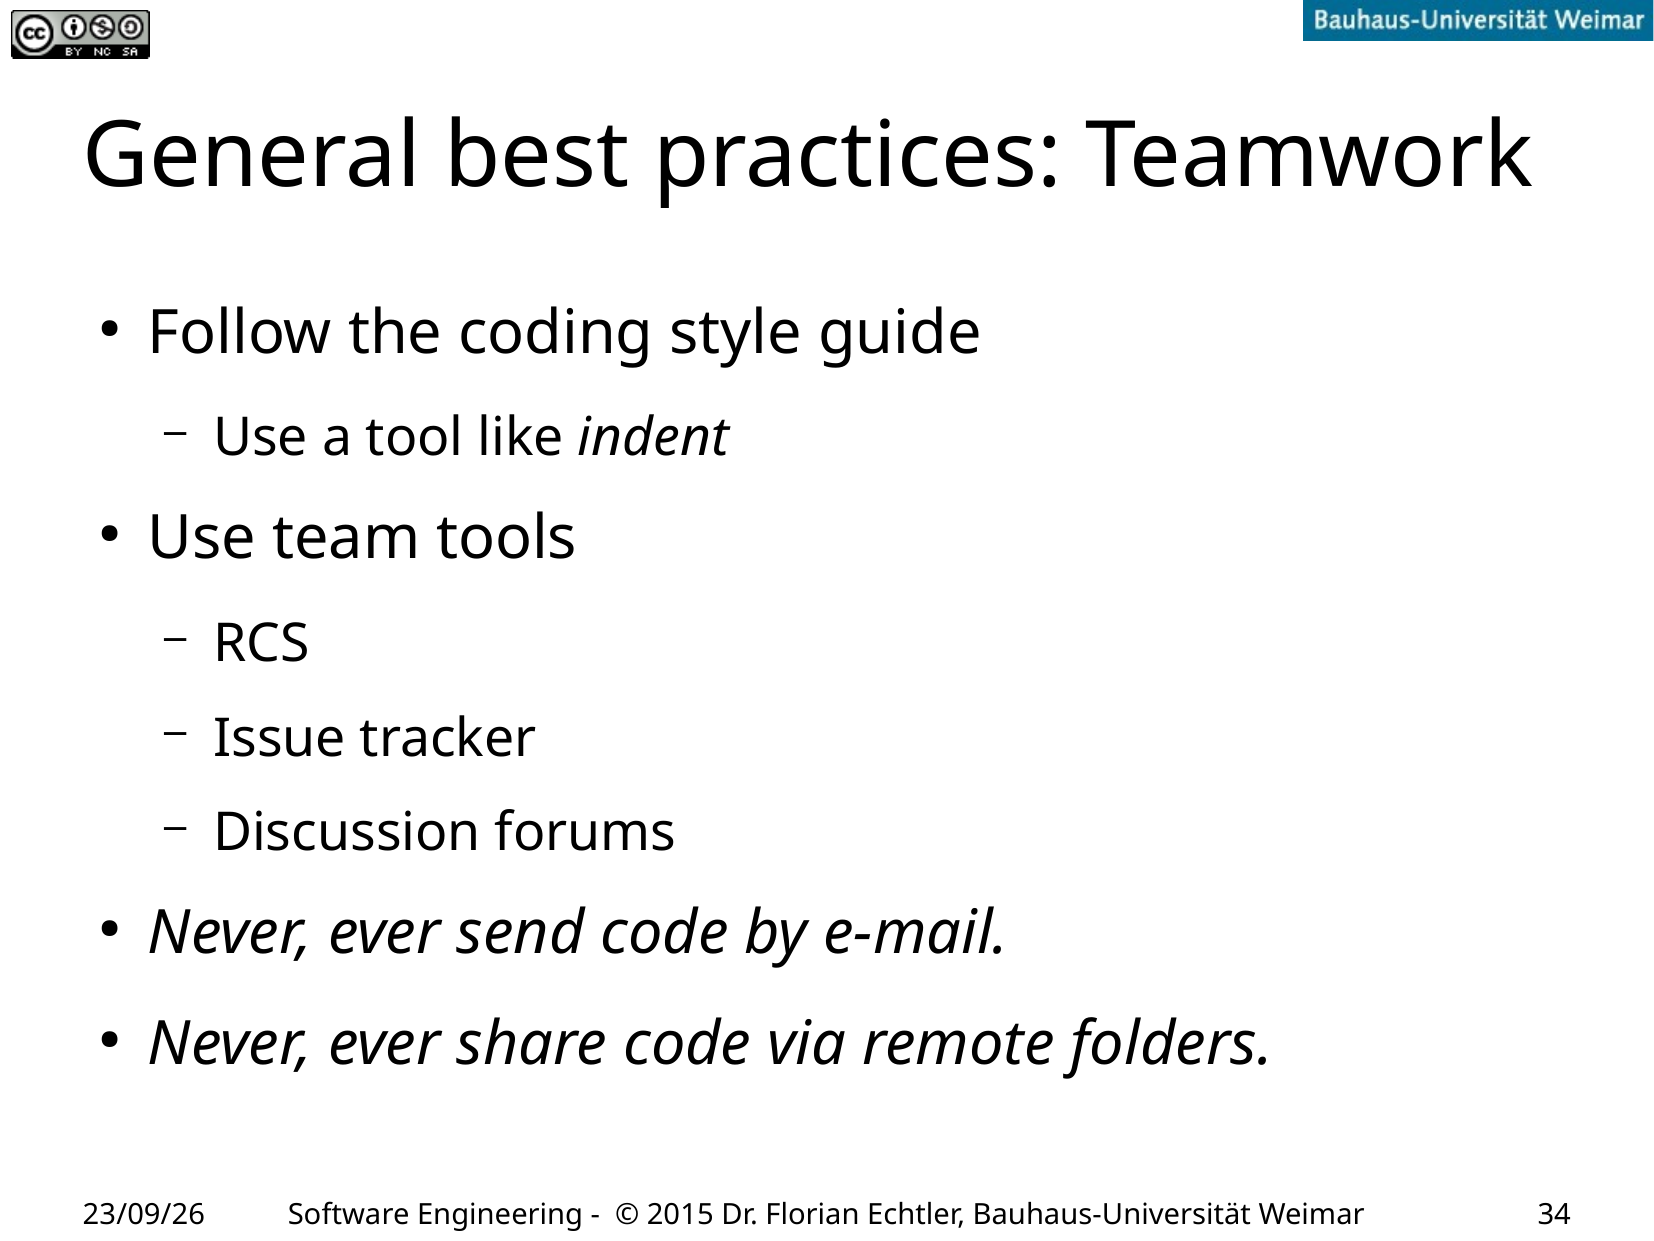

# General best practices: Teamwork
Follow the coding style guide
Use a tool like indent
Use team tools
RCS
Issue tracker
Discussion forums
Never, ever send code by e-mail.
Never, ever share code via remote folders.
Software Engineering - © 2015 Dr. Florian Echtler, Bauhaus-Universität Weimar
34